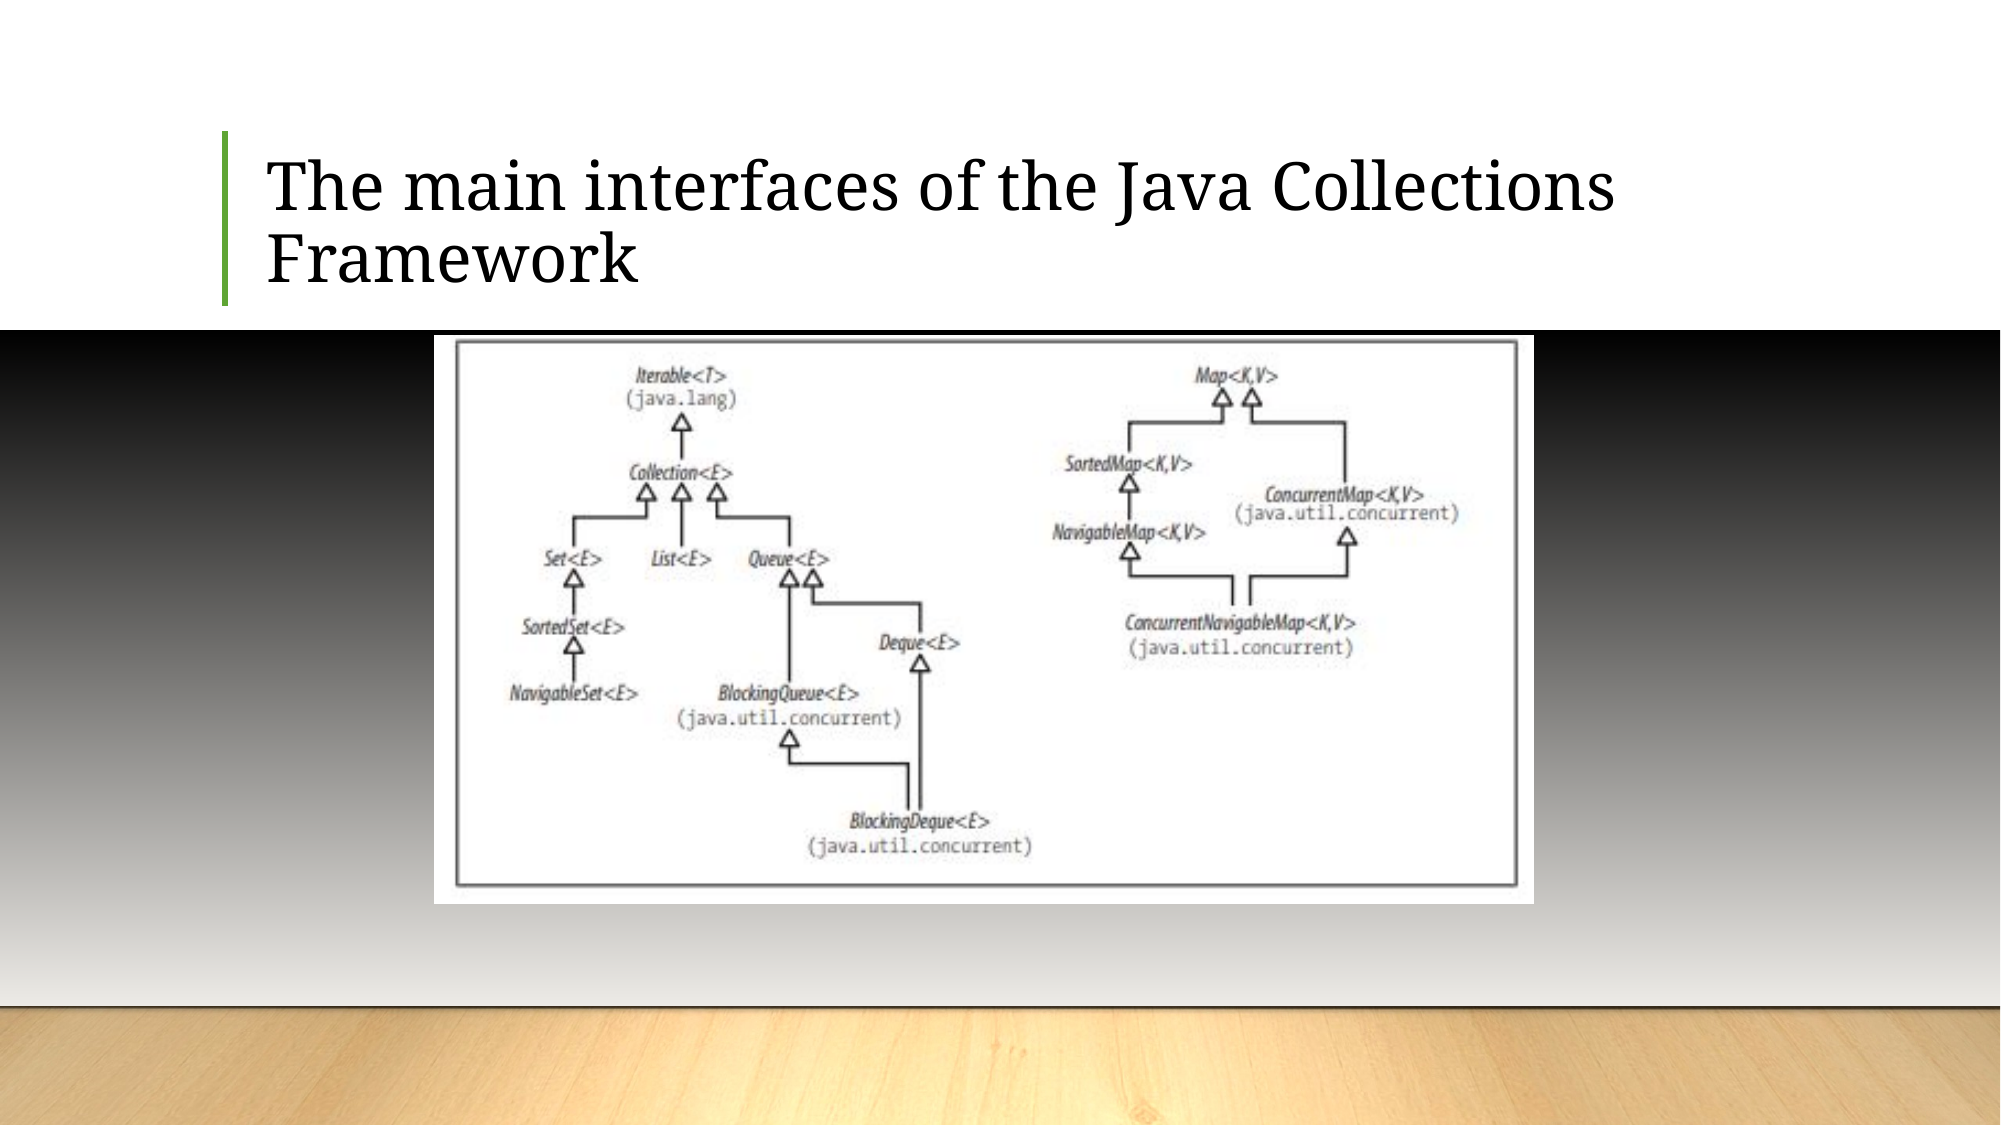

# The main interfaces of the Java Collections Framework